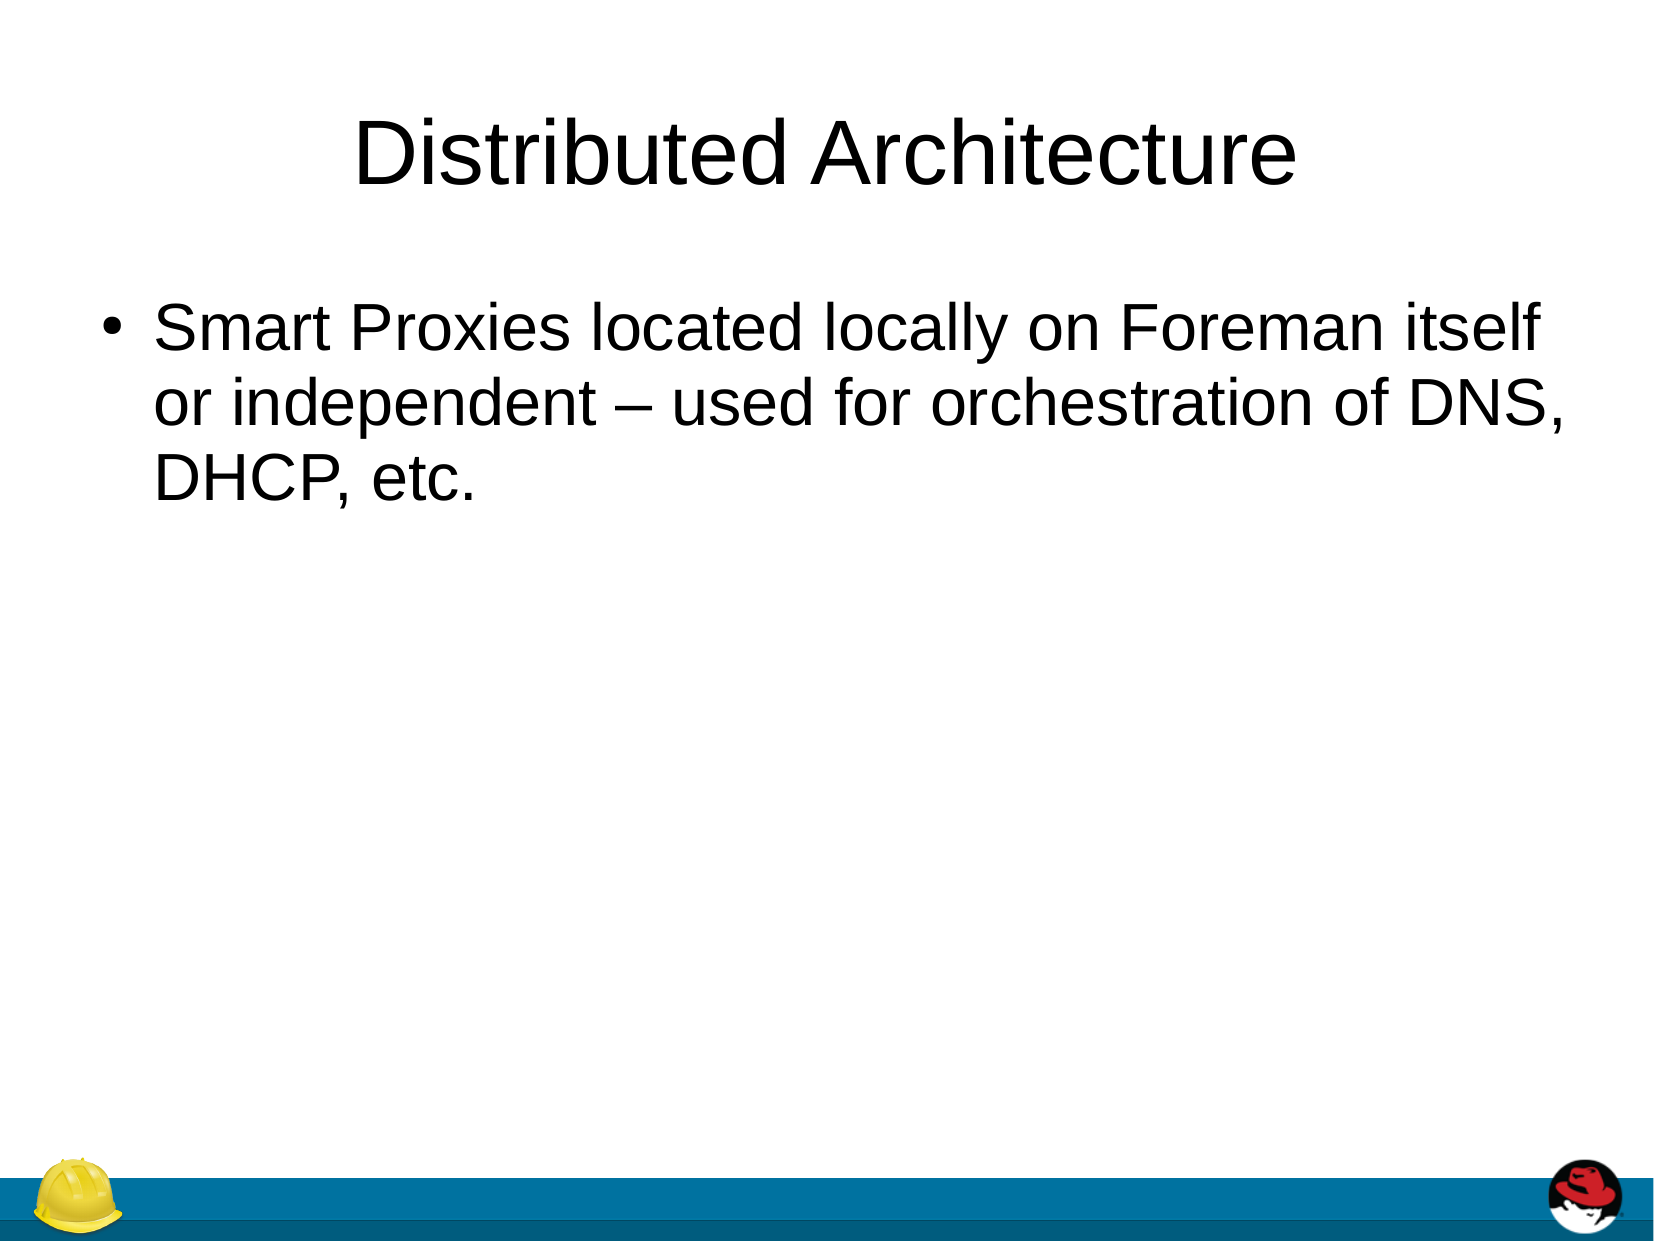

# Distributed Architecture
Smart Proxies located locally on Foreman itself or independent – used for orchestration of DNS, DHCP, etc.